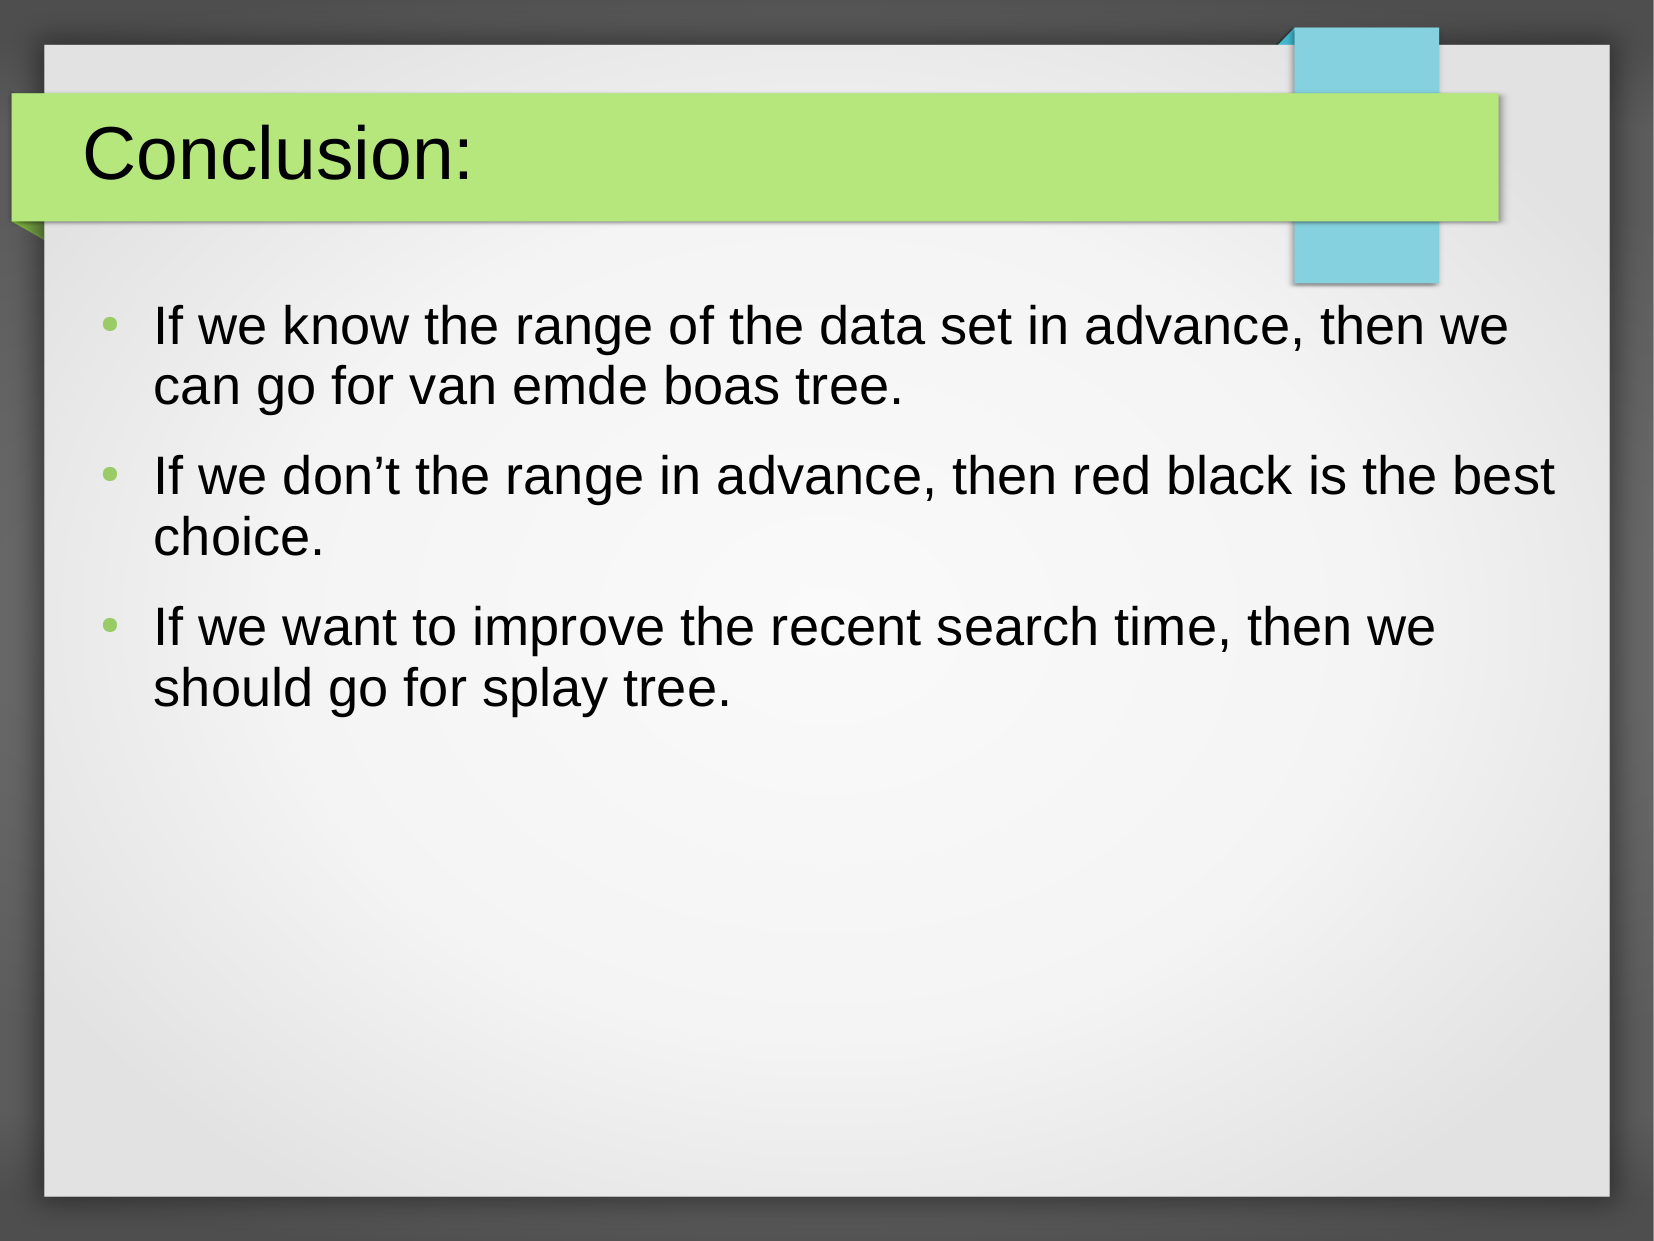

# Conclusion:
If we know the range of the data set in advance, then we can go for van emde boas tree.
If we don’t the range in advance, then red black is the best choice.
If we want to improve the recent search time, then we should go for splay tree.